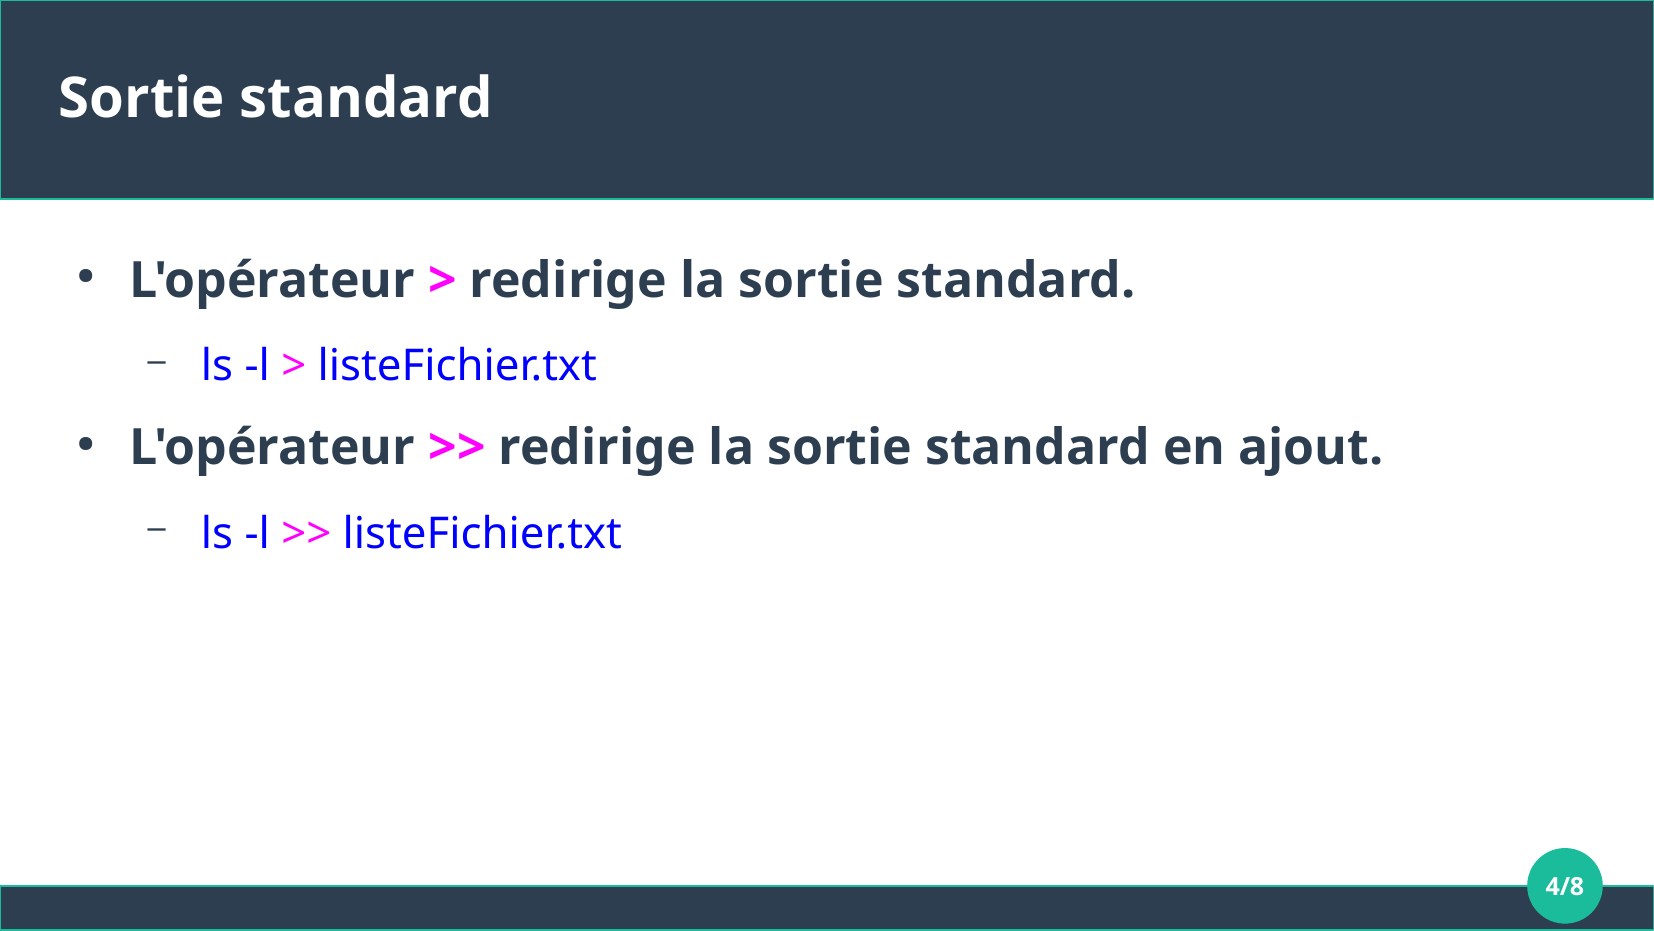

# Sortie standard
L'opérateur > redirige la sortie standard.
ls -l > listeFichier.txt
L'opérateur >> redirige la sortie standard en ajout.
ls -l >> listeFichier.txt
4